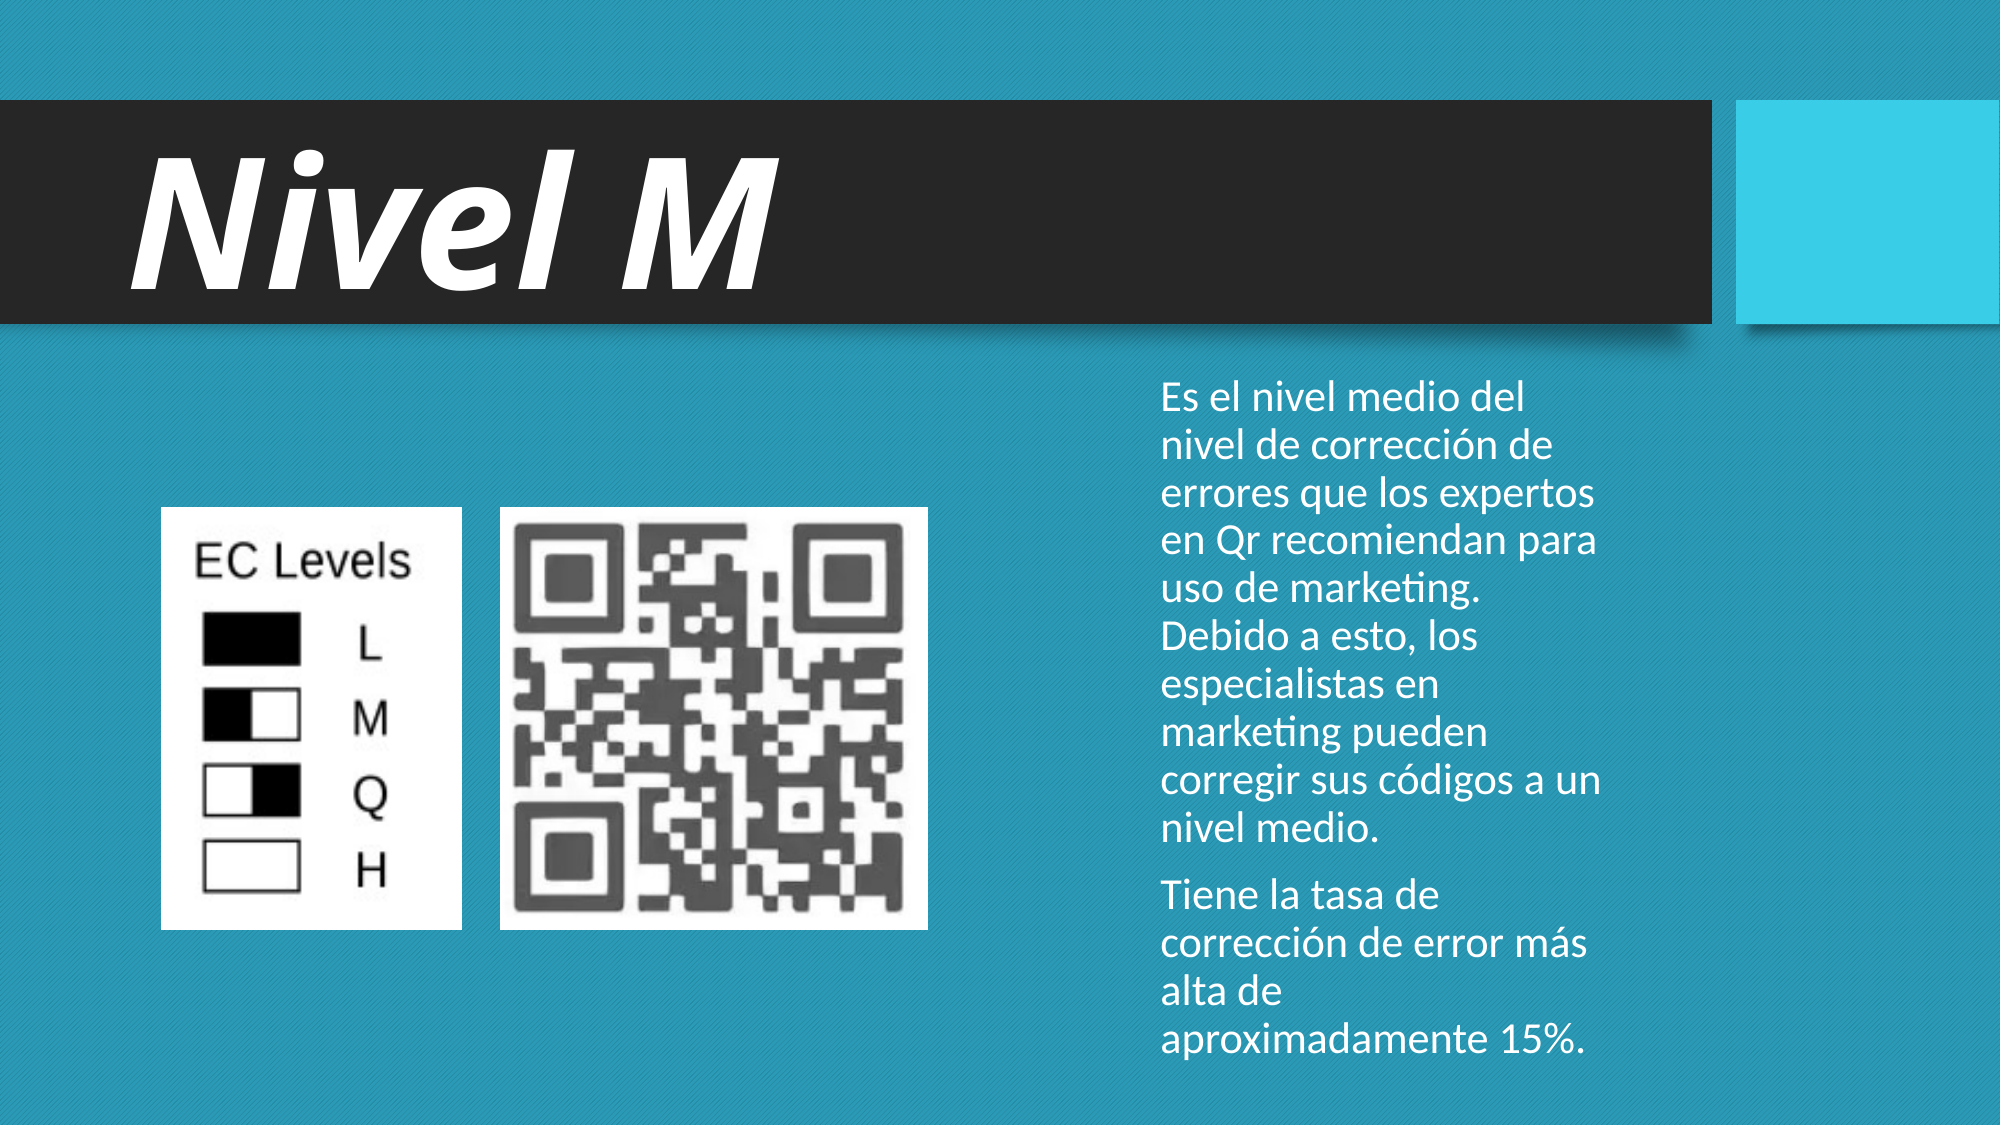

# Nivel M
Es el nivel medio del nivel de corrección de errores que los expertos en Qr recomiendan para uso de marketing. Debido a esto, los especialistas en marketing pueden corregir sus códigos a un nivel medio.
Tiene la tasa de corrección de error más alta de aproximadamente 15%.